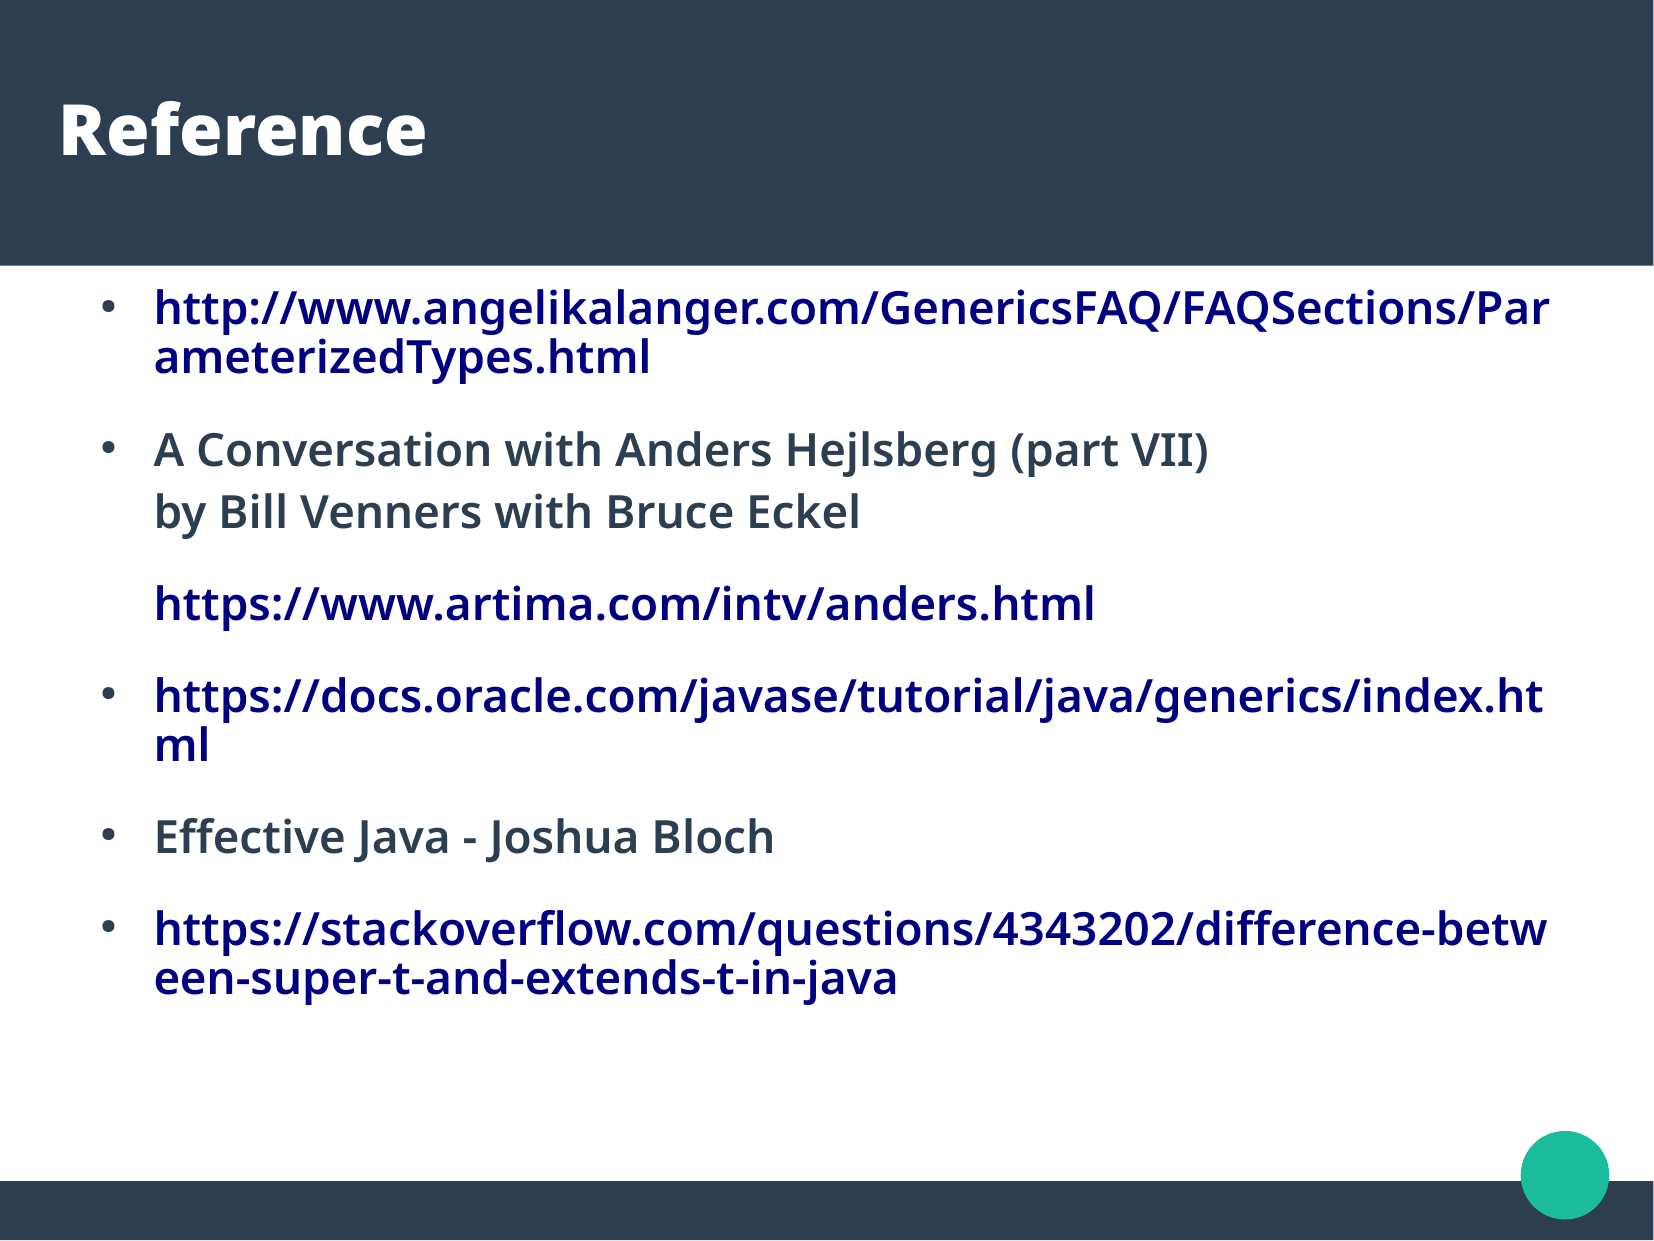

# Reference
http://www.angelikalanger.com/GenericsFAQ/FAQSections/ParameterizedTypes.html
A Conversation with Anders Hejlsberg (part VII)
by Bill Venners with Bruce Eckel
https://www.artima.com/intv/anders.html
https://docs.oracle.com/javase/tutorial/java/generics/index.html
Effective Java - Joshua Bloch
https://stackoverflow.com/questions/4343202/difference-between-super-t-and-extends-t-in-java